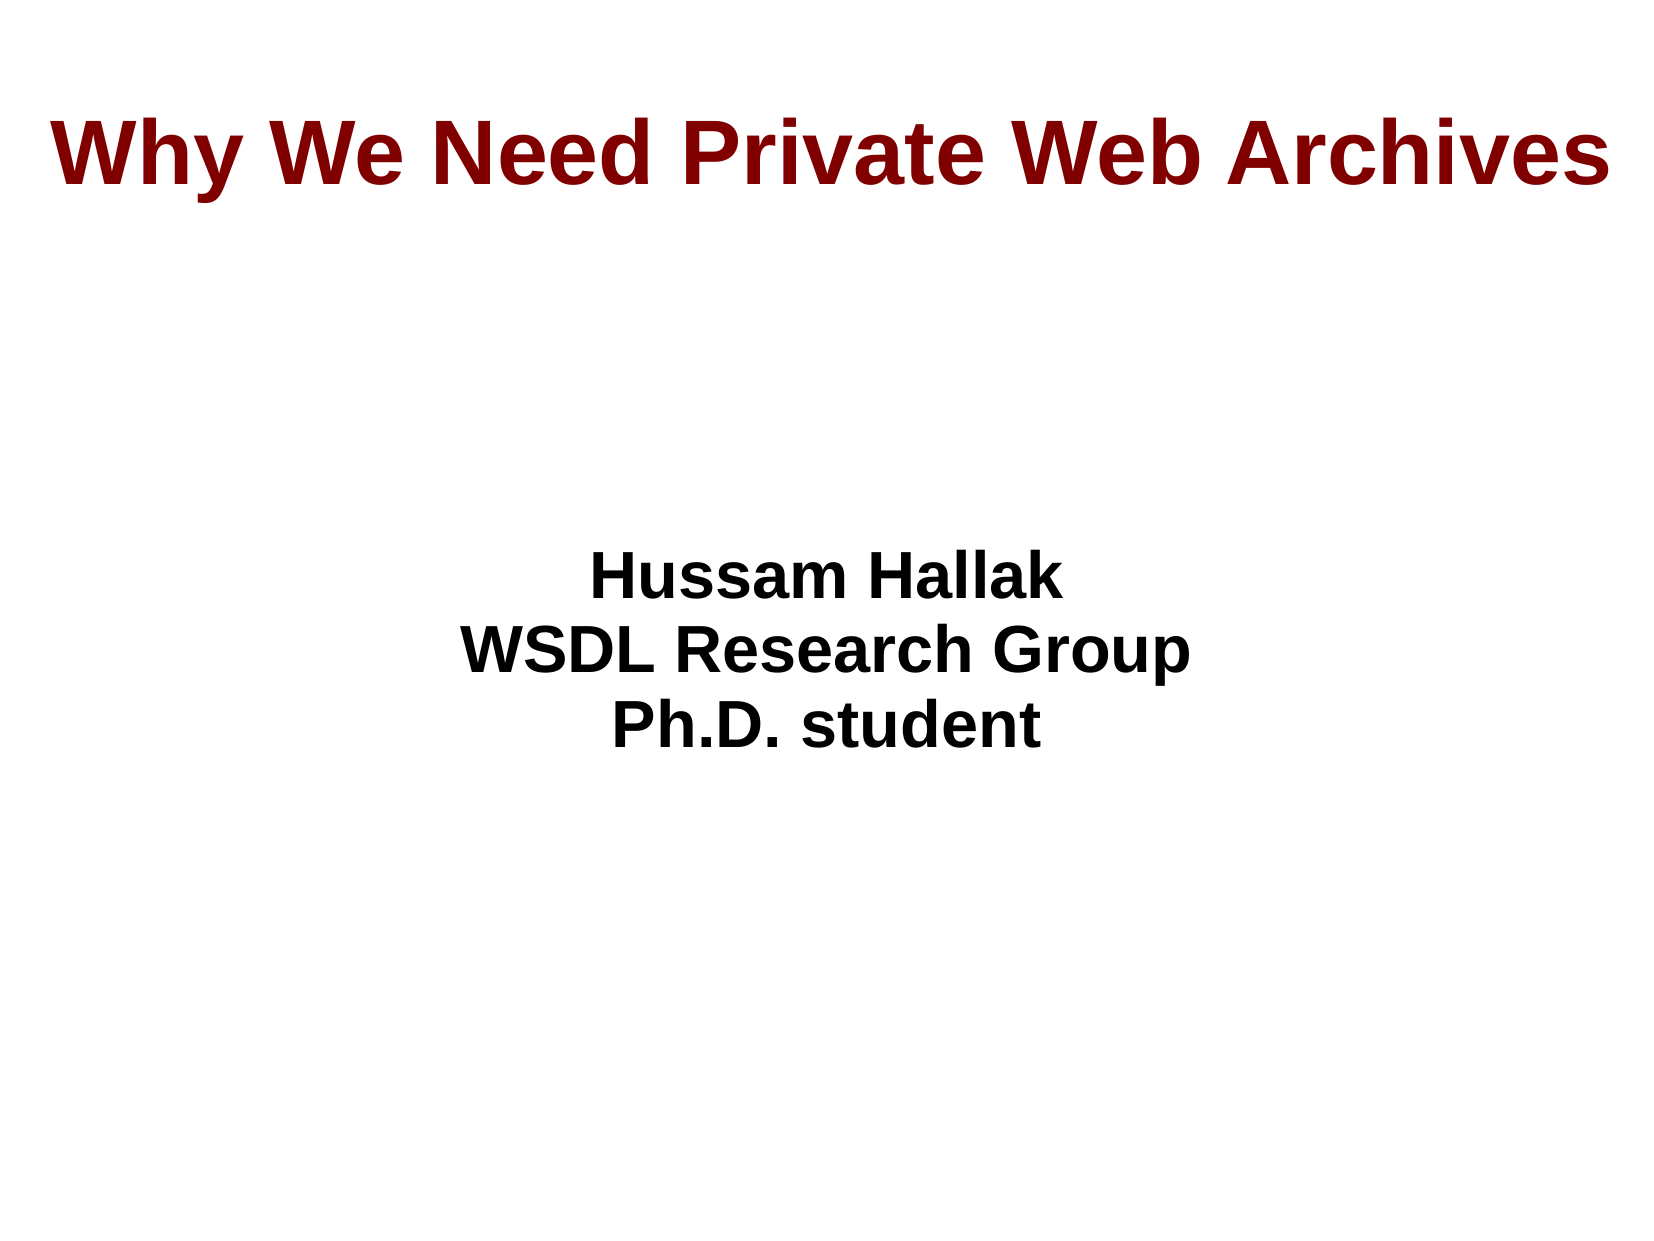

# Why We Need Private Web Archives
Hussam Hallak
WSDL Research Group
Ph.D. student